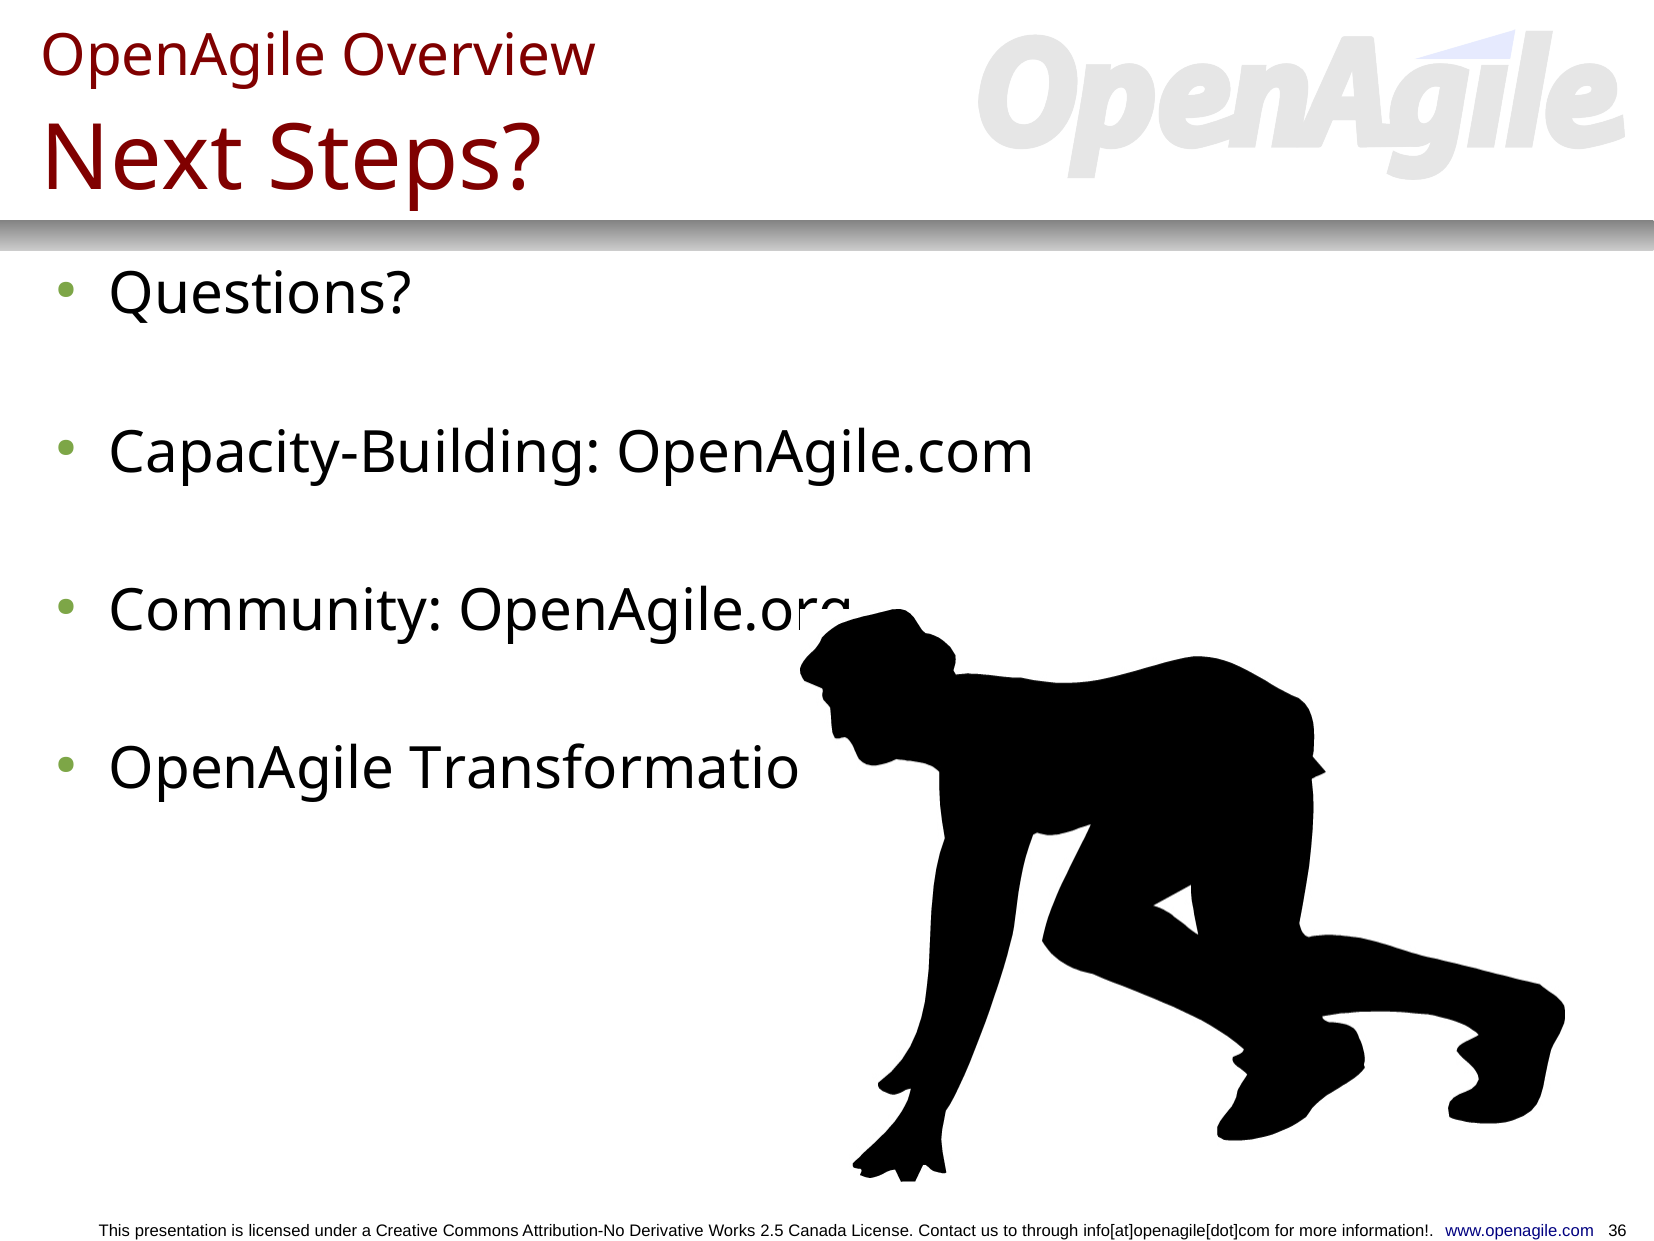

# OpenAgile Overview Next Steps?
Questions?
Capacity-Building: OpenAgile.com
Community: OpenAgile.org
OpenAgile Transformation